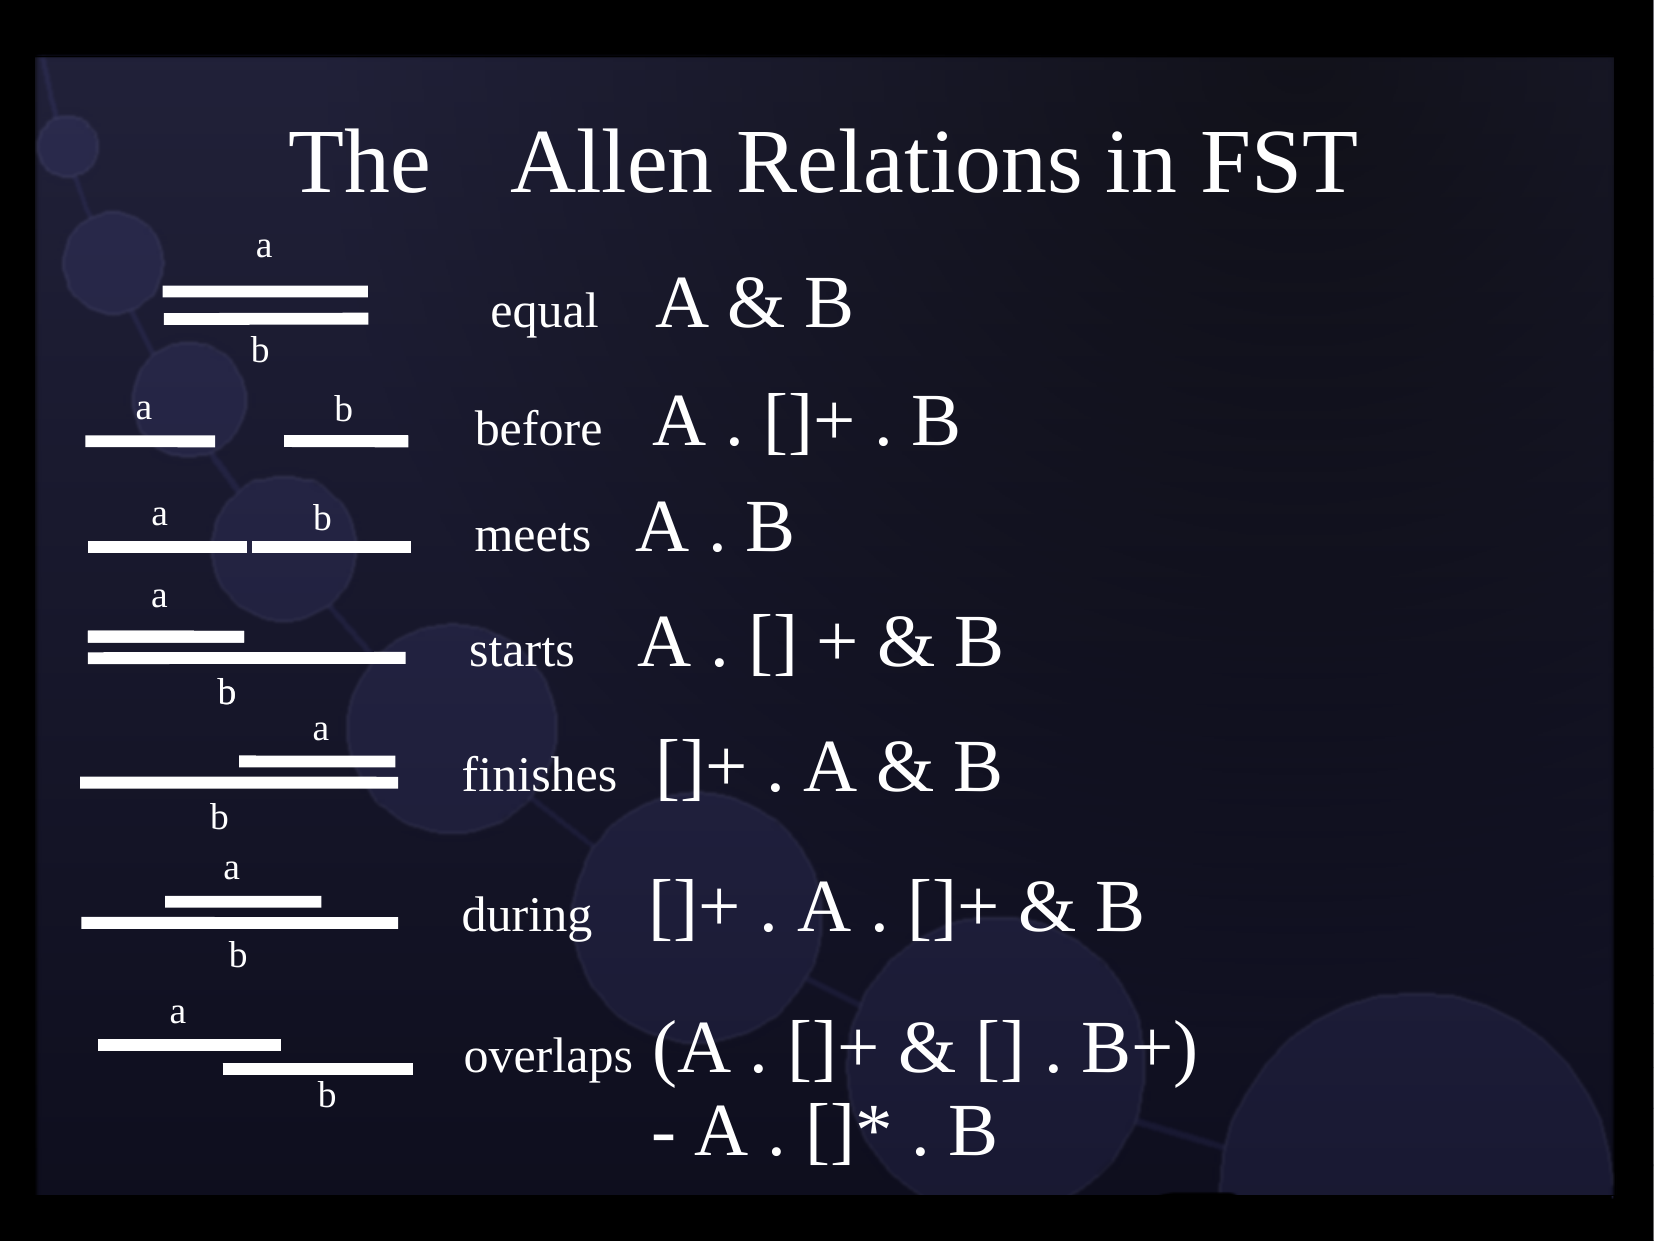

# The 	Allen Relations in FST
a
equal A & B
b
before A . []+ . B
a
b
meets A . B
a
b
a
starts A . [] + & B
b
b
a
finishes []+ . A & B
b
a
during []+ . A . []+ & B
b
a
overlaps (A . []+ & [] . B+)
 - A . []* . B
b